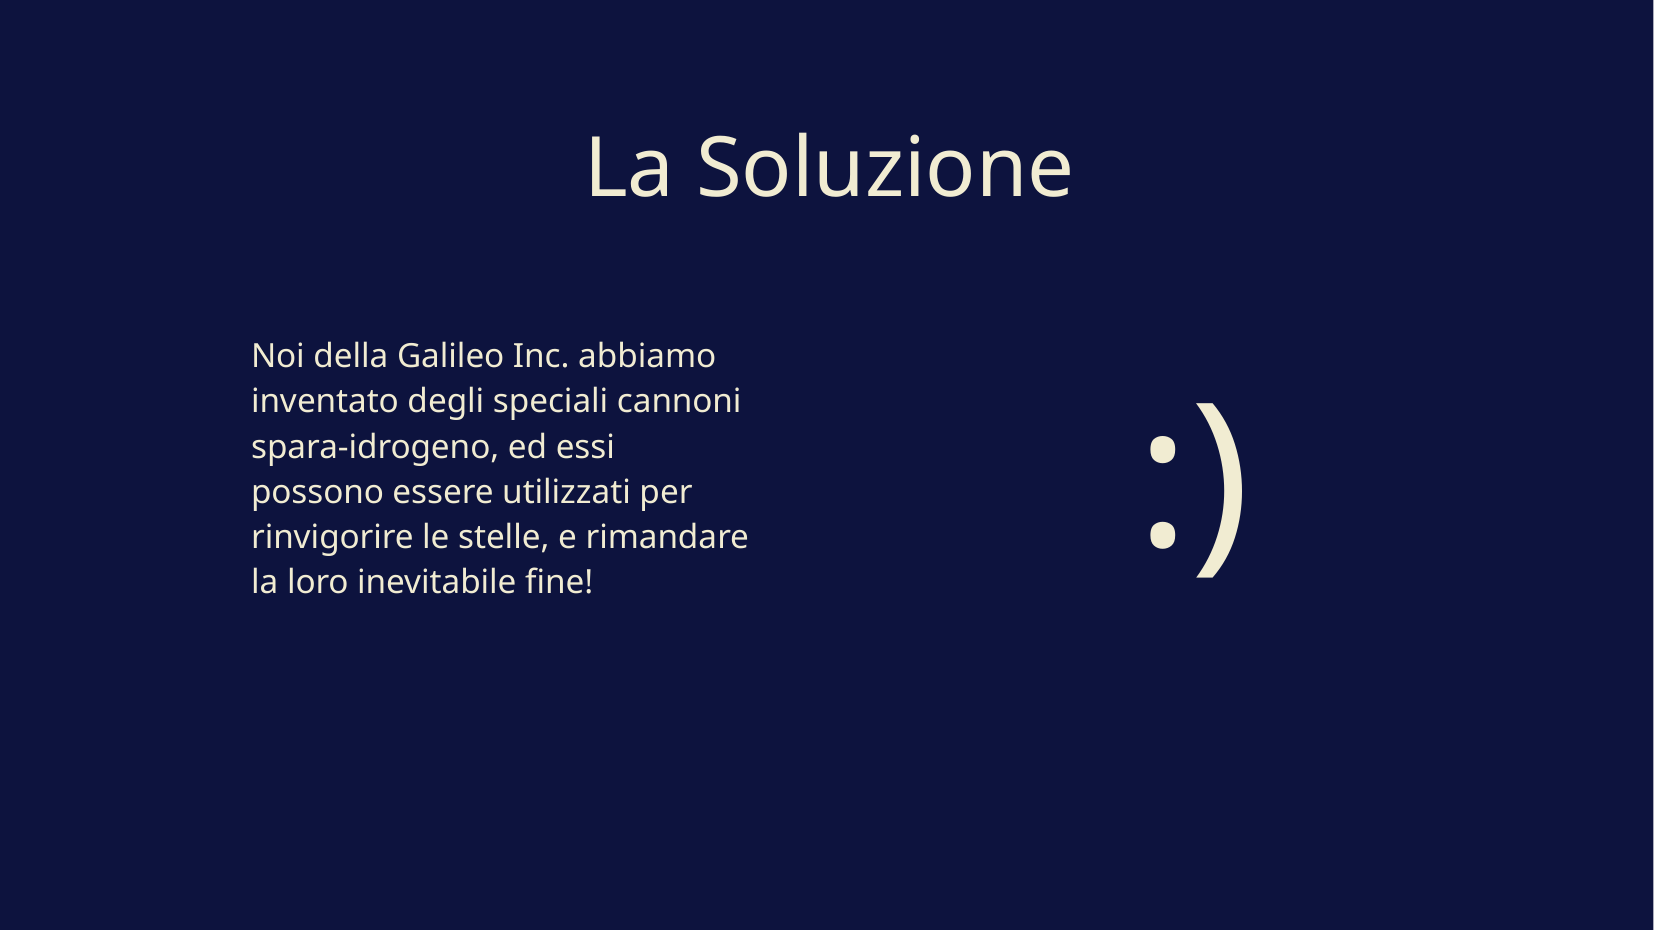

# La Soluzione
Noi della Galileo Inc. abbiamo inventato degli speciali cannoni spara-idrogeno, ed essi possono essere utilizzati per rinvigorire le stelle, e rimandare la loro inevitabile fine!
:)